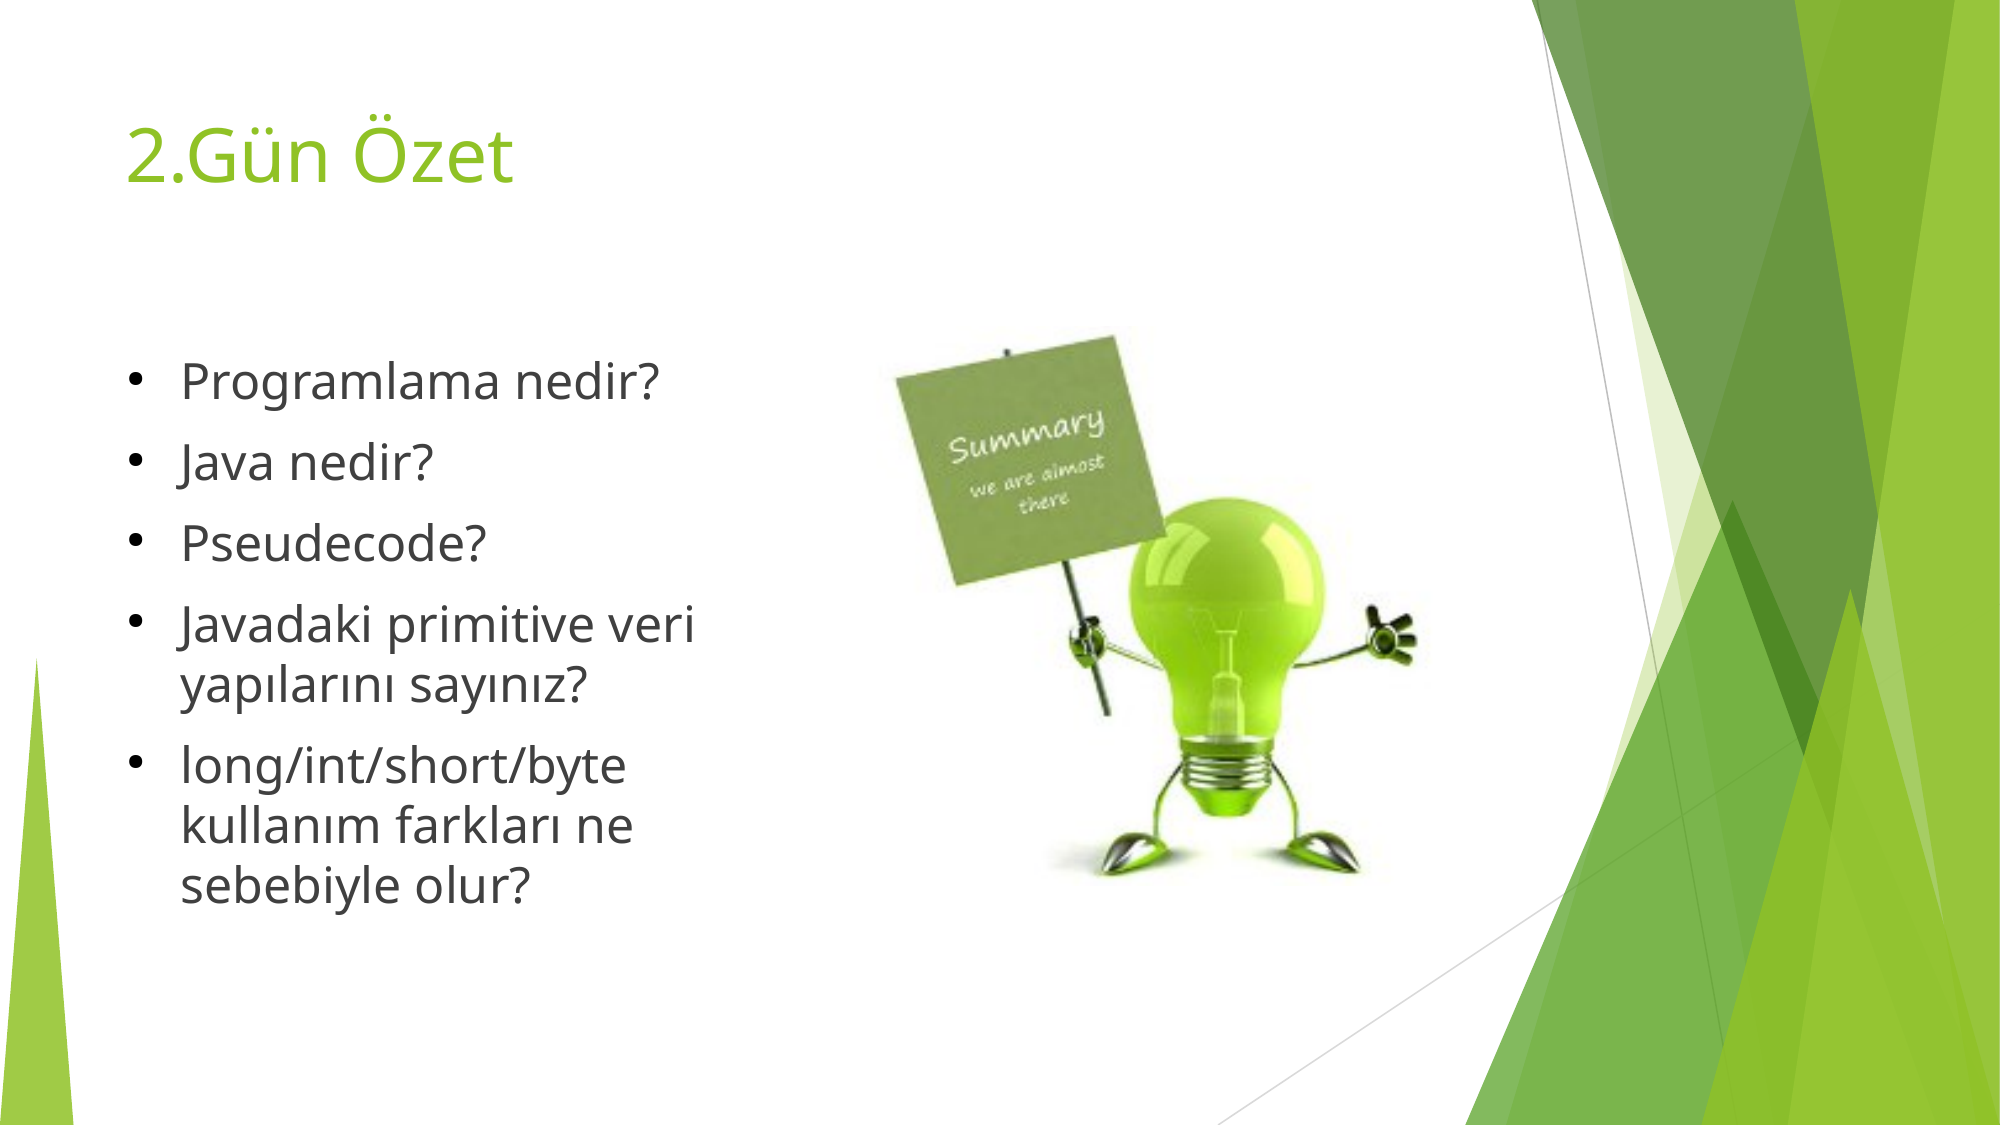

# 2.Gün Özet
Programlama nedir?
Java nedir?
Pseudecode?
Javadaki primitive veri yapılarını sayınız?
long/int/short/byte kullanım farkları ne sebebiyle olur?